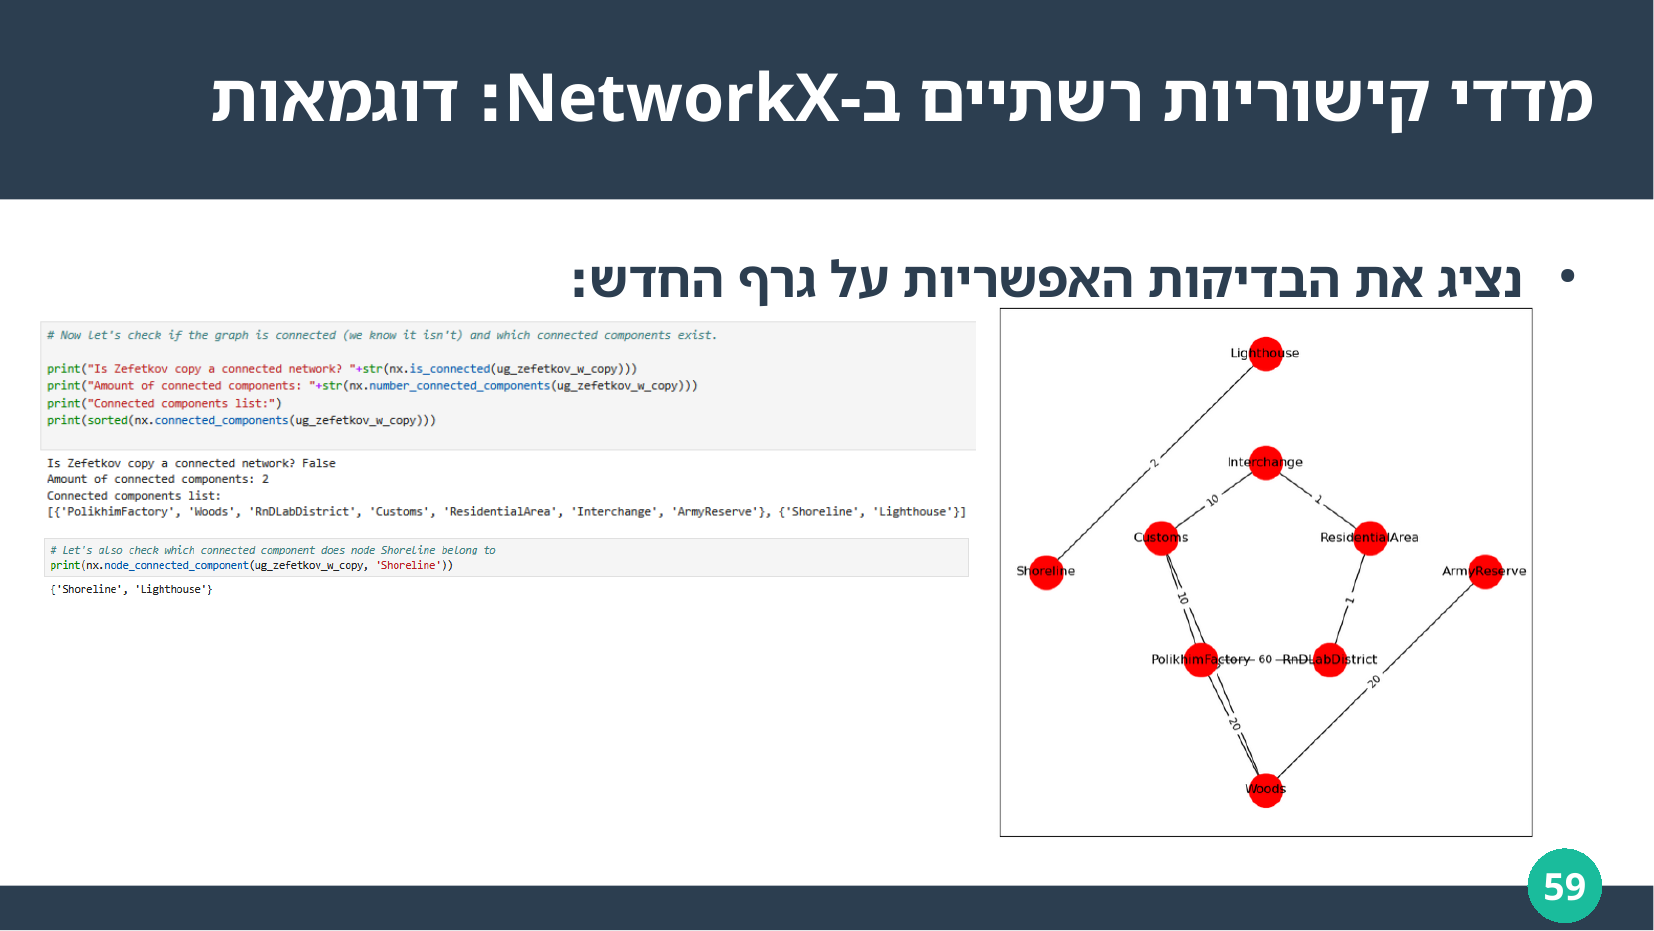

# מדדי קישוריות רשתיים ב-NetworkX: דוגמאות
נציג את הבדיקות האפשריות על גרף החדש:
59